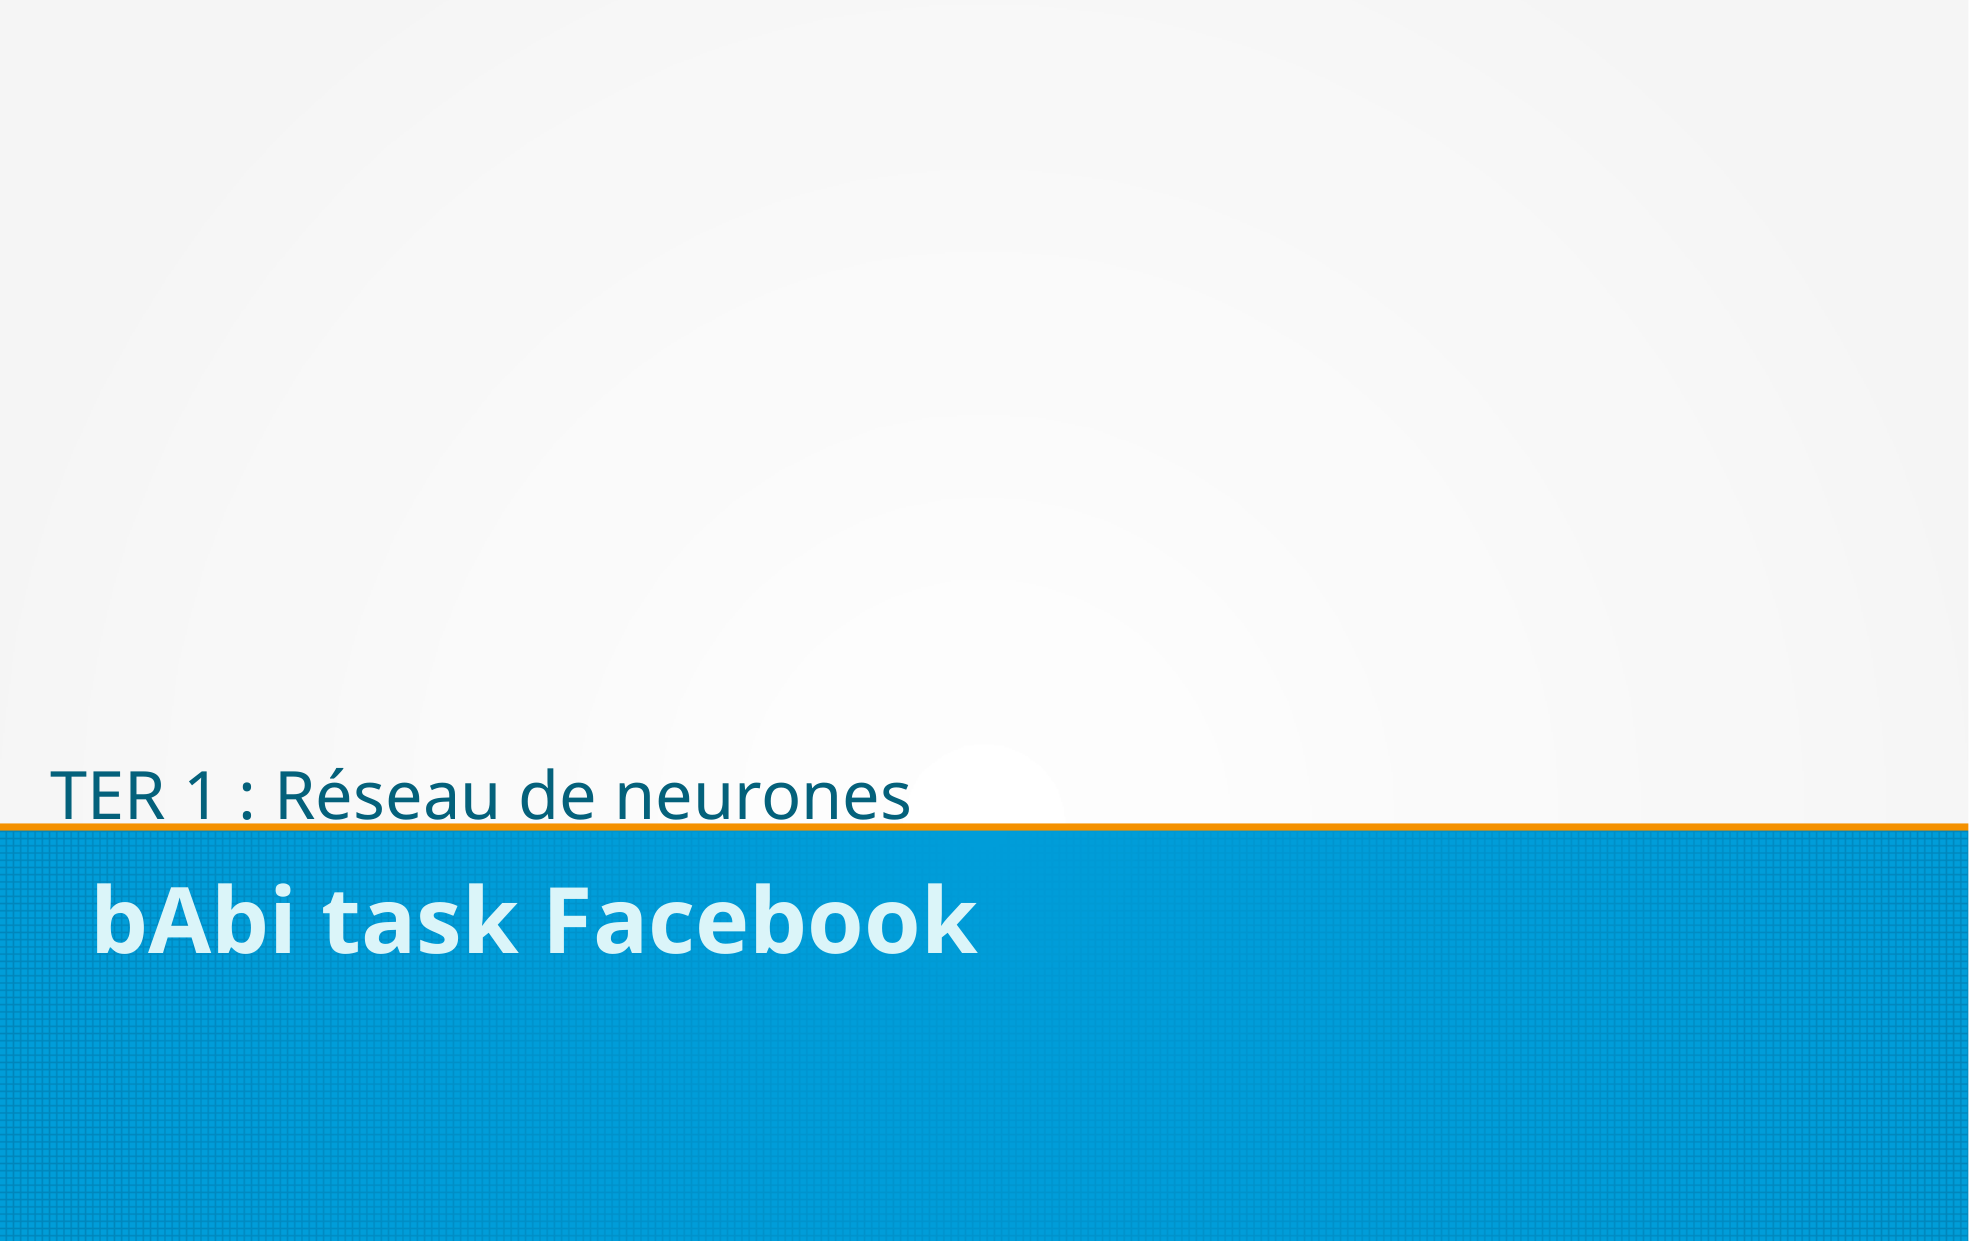

TER 1 : Réseau de neurones
# bAbi task Facebook